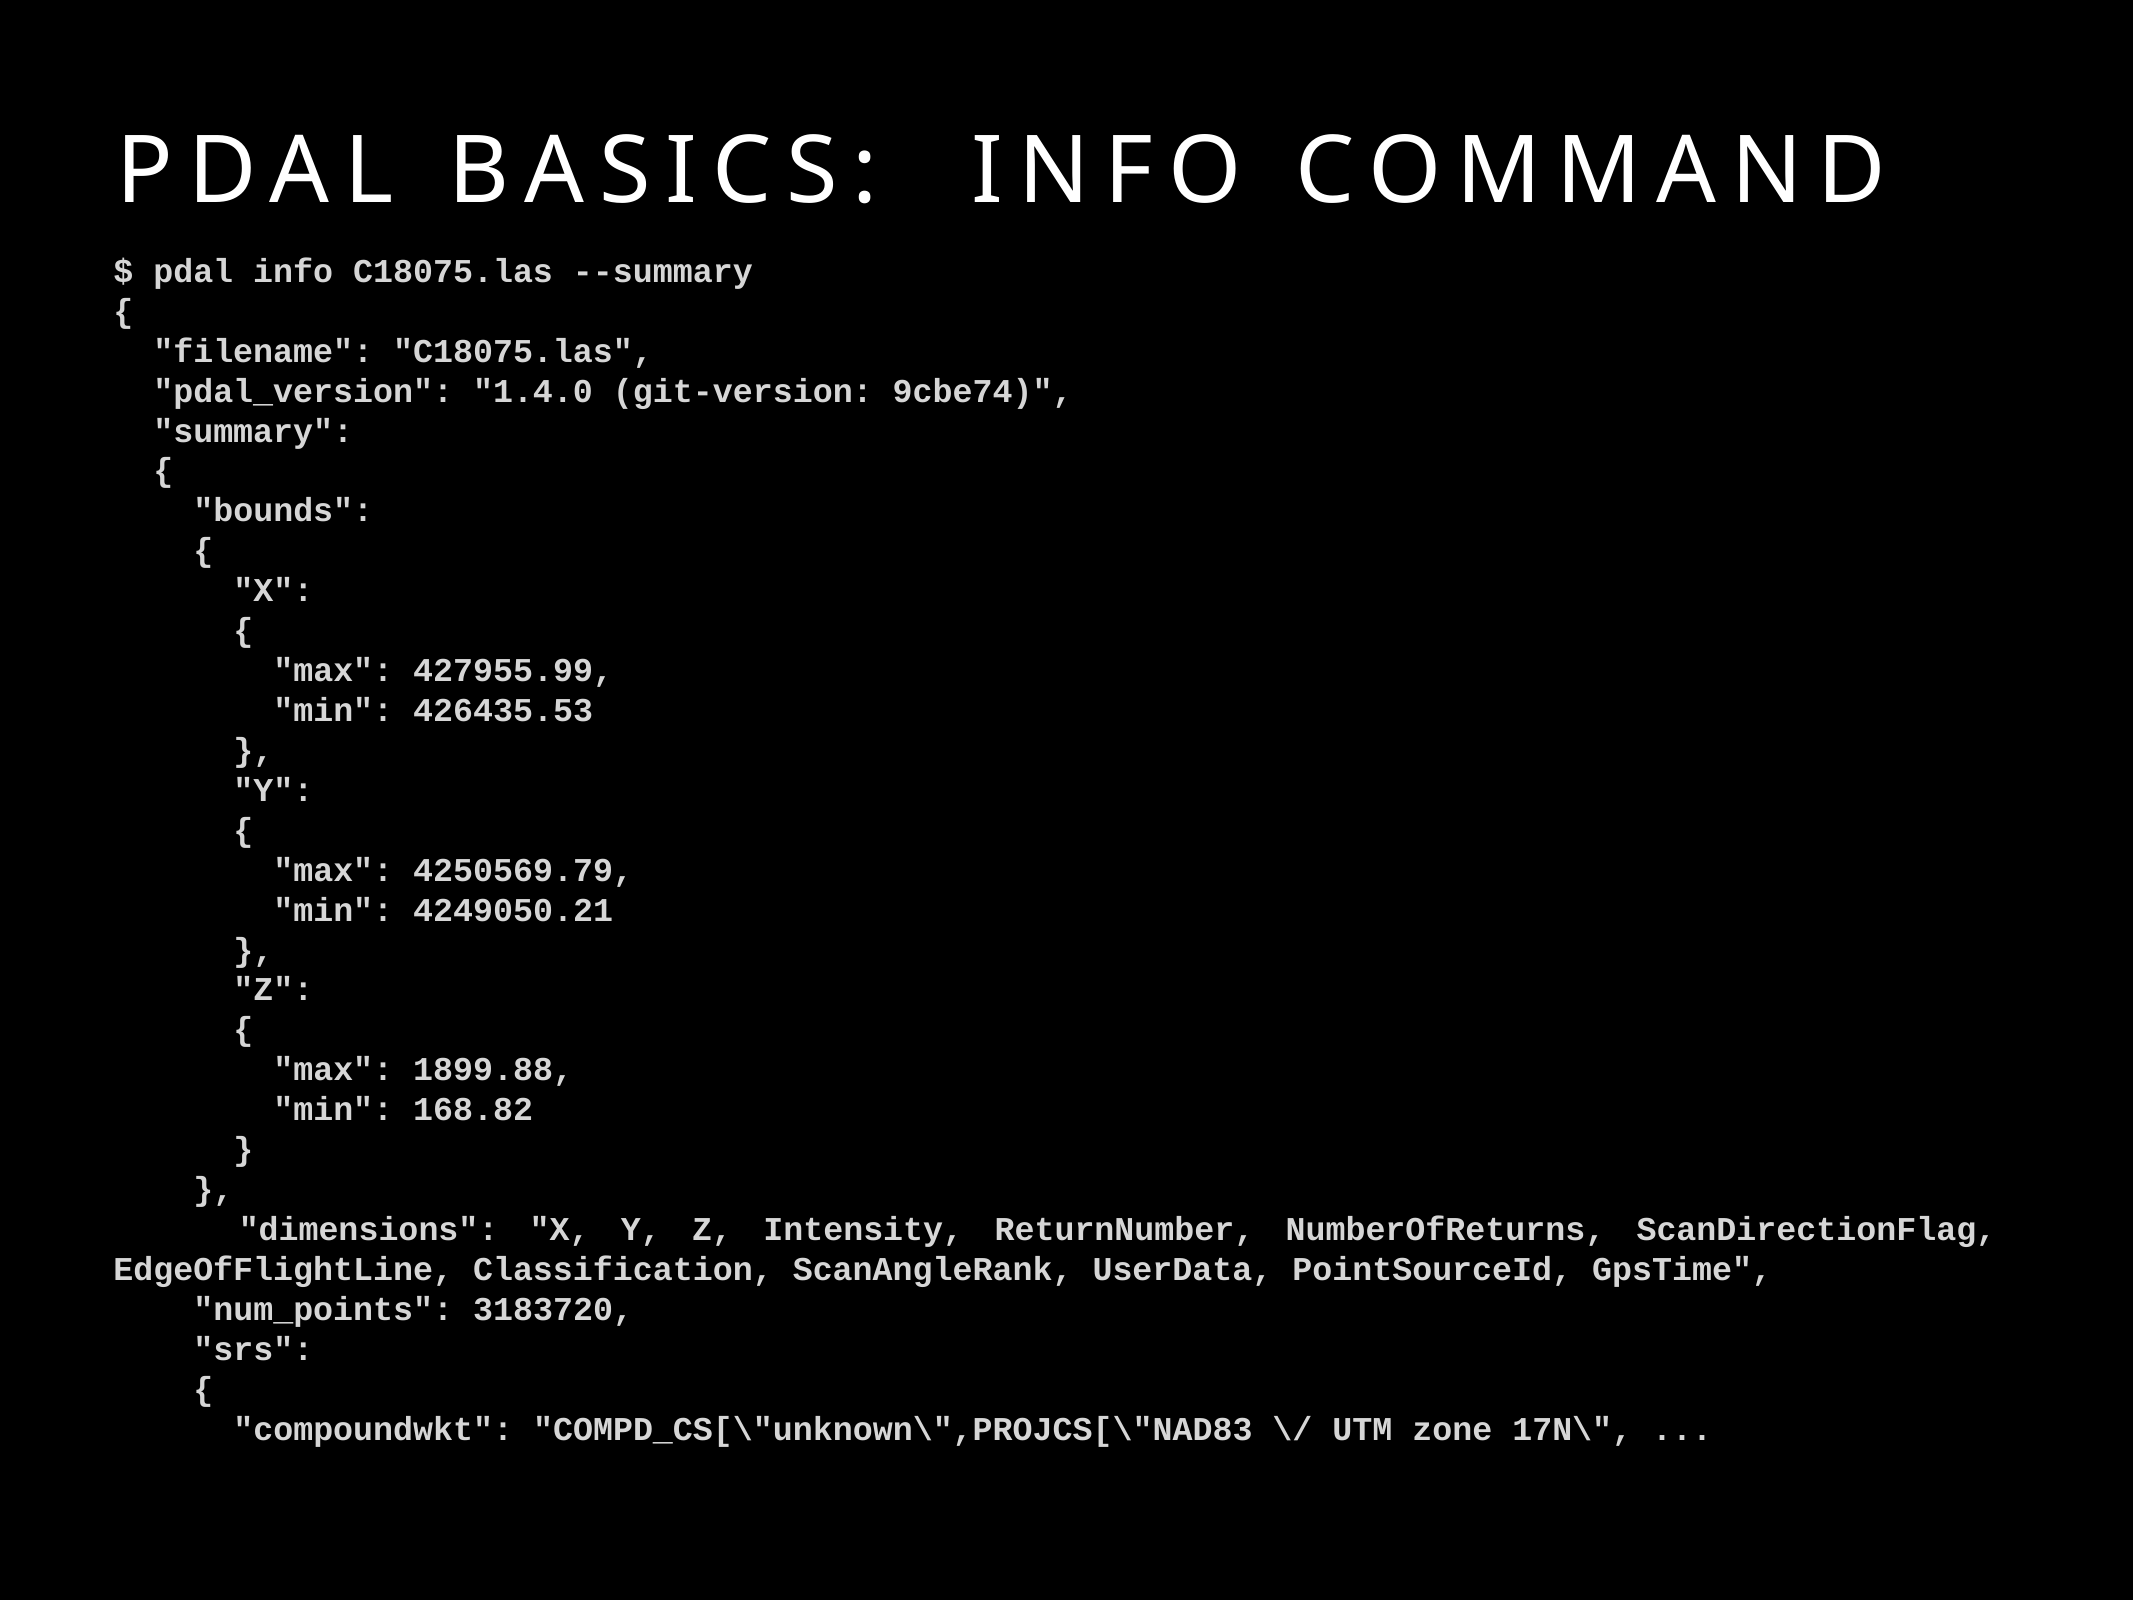

# PDAL Basics: INFO command
$ pdal info C18075.las --summary
{
 "filename": "C18075.las",
 "pdal_version": "1.4.0 (git-version: 9cbe74)",
 "summary":
 {
 "bounds":
 {
 "X":
 {
 "max": 427955.99,
 "min": 426435.53
 },
 "Y":
 {
 "max": 4250569.79,
 "min": 4249050.21
 },
 "Z":
 {
 "max": 1899.88,
 "min": 168.82
 }
 },
 "dimensions": "X, Y, Z, Intensity, ReturnNumber, NumberOfReturns, ScanDirectionFlag, EdgeOfFlightLine, Classification, ScanAngleRank, UserData, PointSourceId, GpsTime",
 "num_points": 3183720,
 "srs":
 {
 "compoundwkt": "COMPD_CS[\"unknown\",PROJCS[\"NAD83 \/ UTM zone 17N\", ...